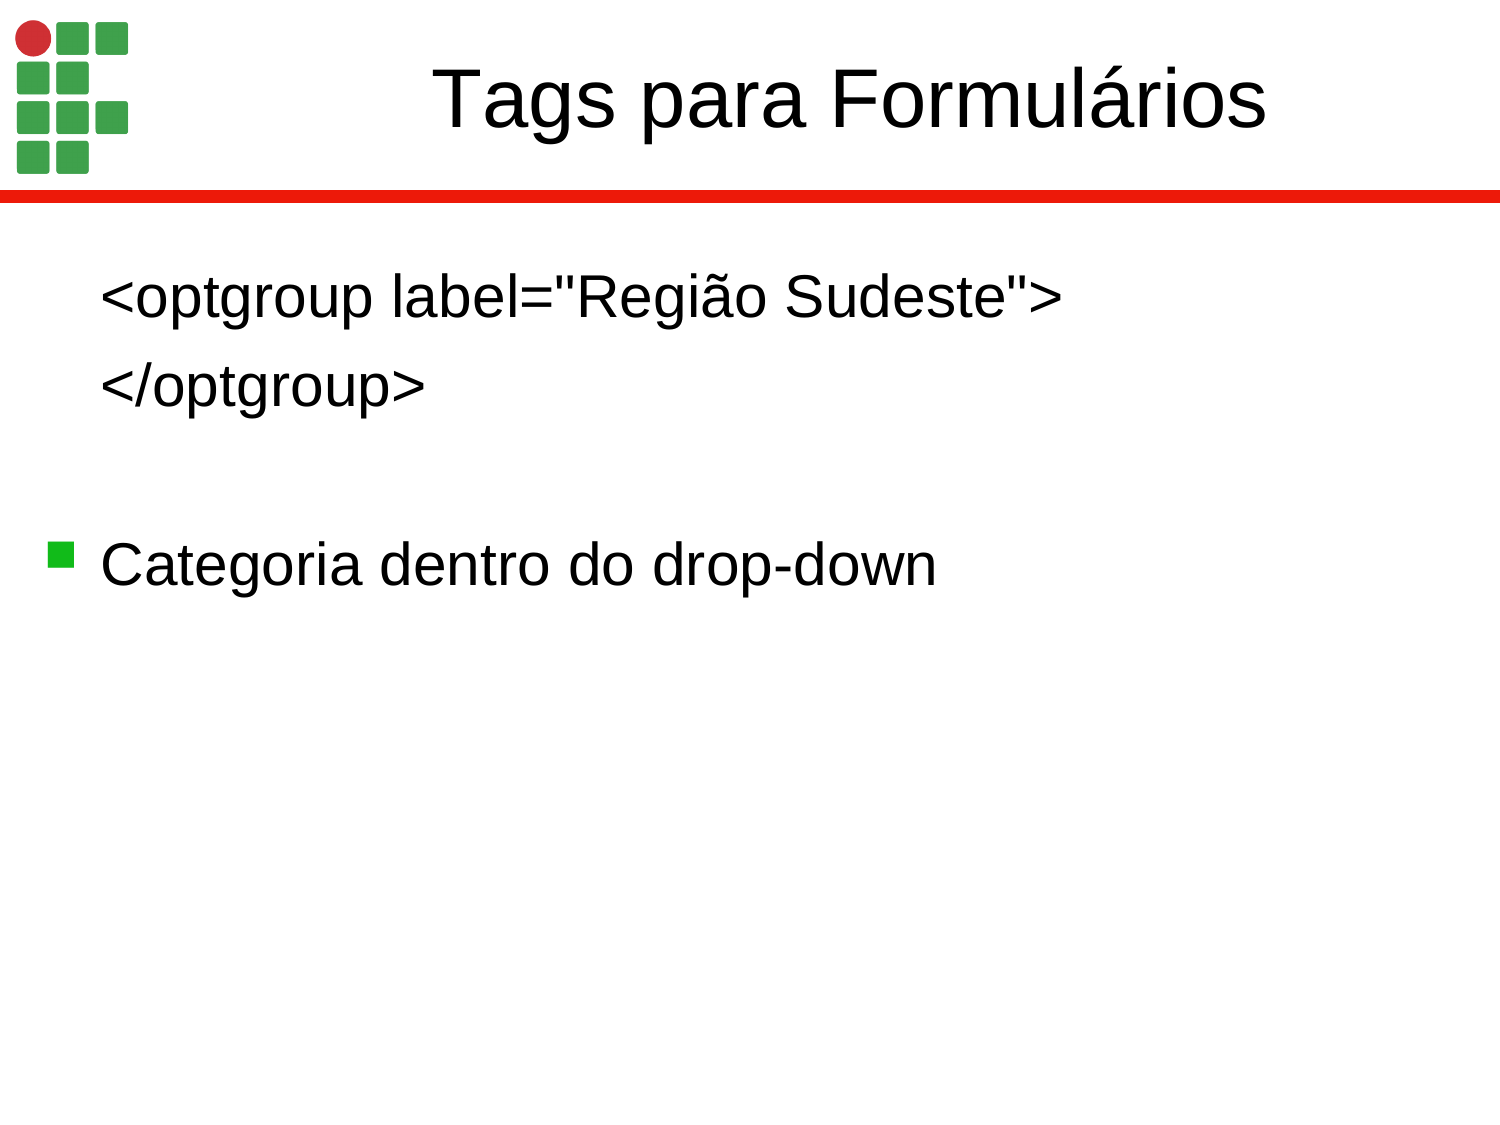

# Tags para Formulários
<optgroup label="Região Sudeste">
</optgroup>
Categoria dentro do drop-down